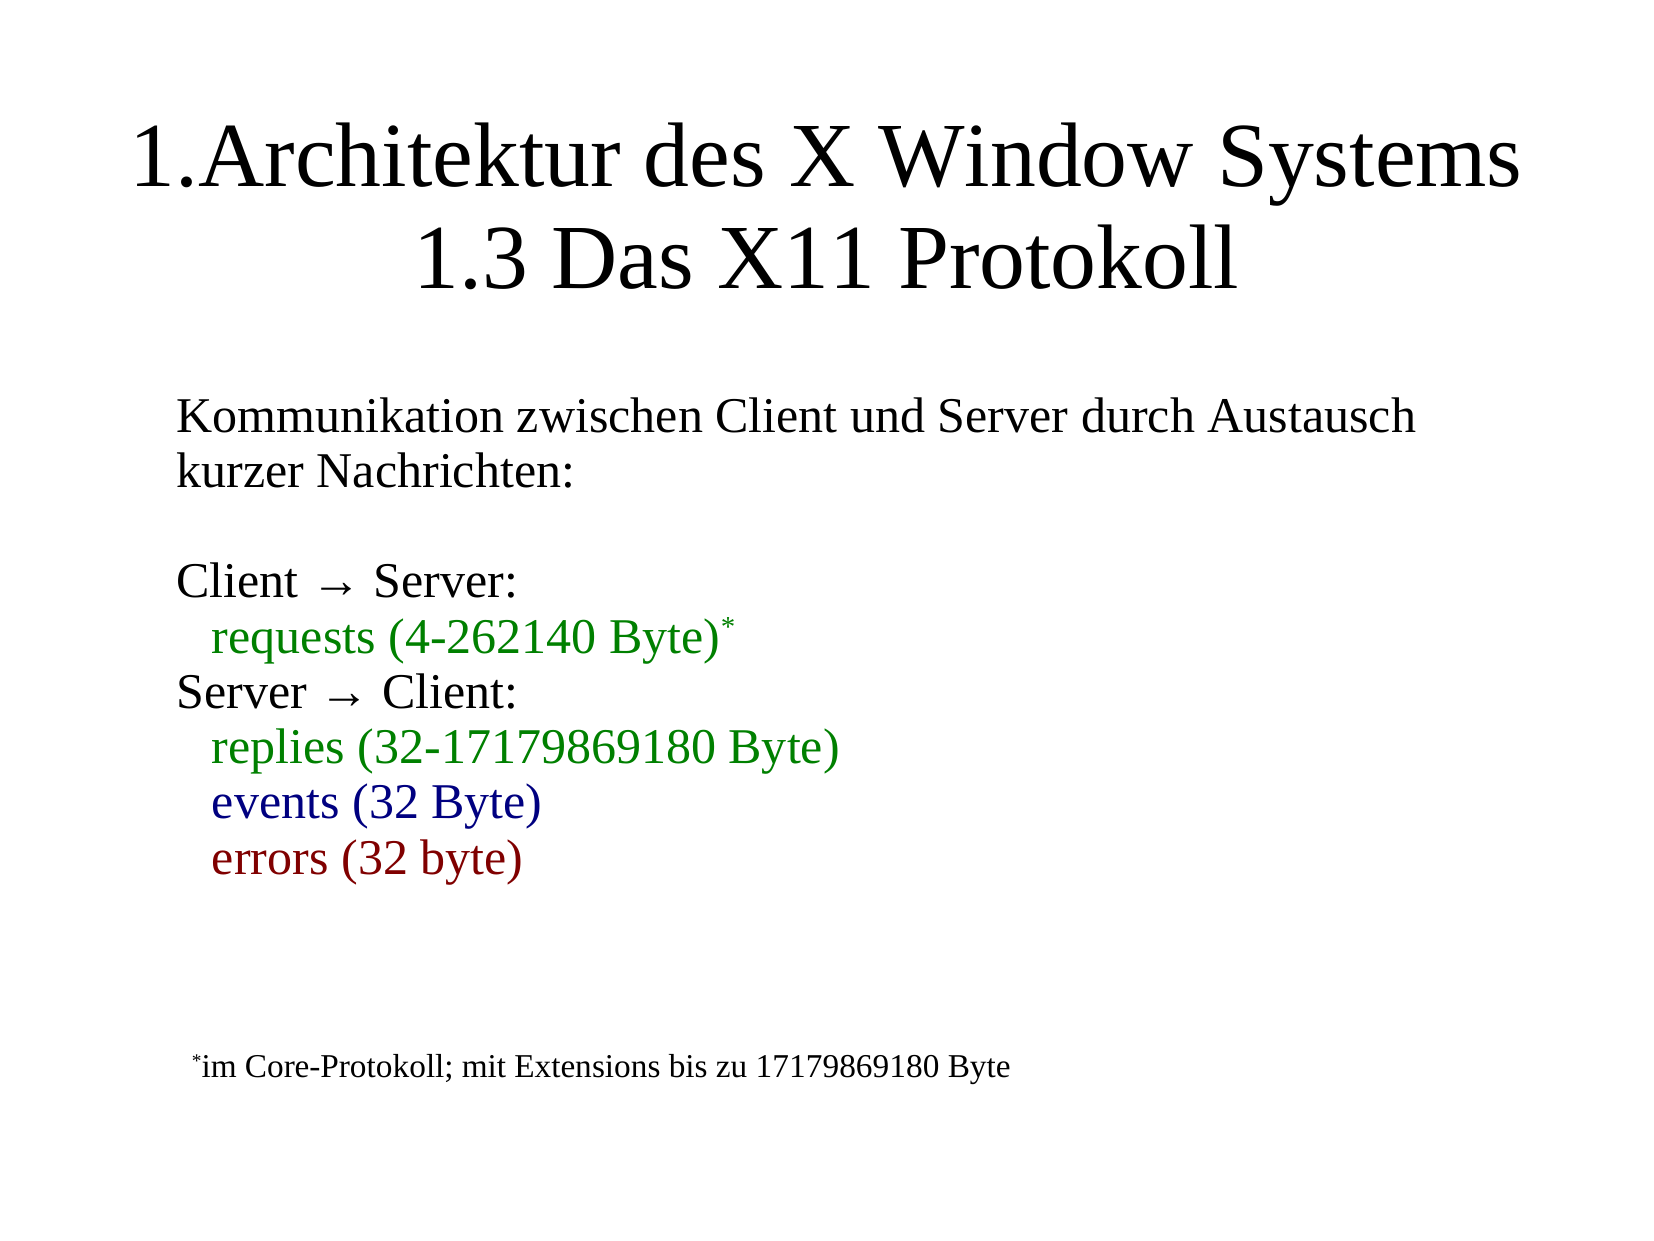

# 1.Architektur des X Window Systems 1.3 Das X11 Protokoll
Kommunikation zwischen Client und Server durch Austausch kurzer Nachrichten:
Client → Server:
requests (4-262140 Byte)*
Server → Client:
replies (32-17179869180 Byte)
events (32 Byte)
errors (32 byte)
*im Core-Protokoll; mit Extensions bis zu 17179869180 Byte